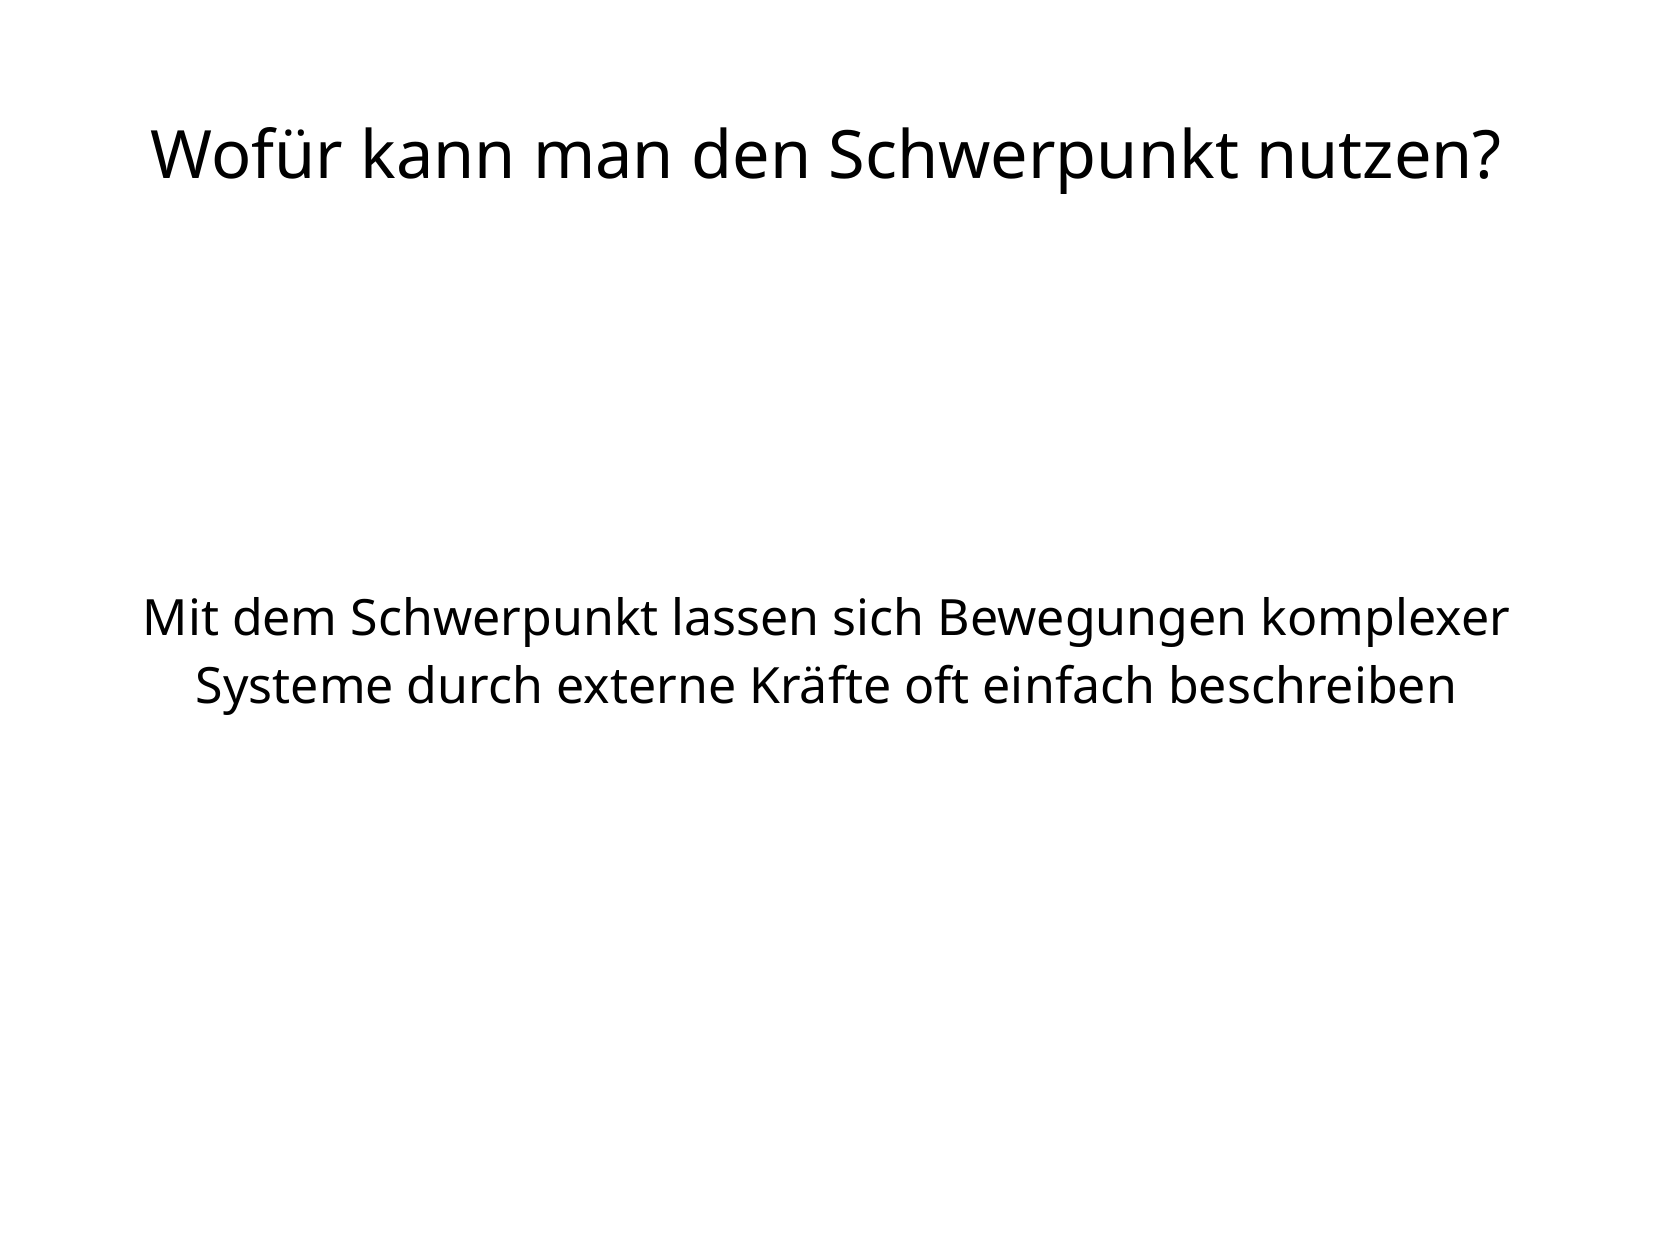

# Wofür kann man den Schwerpunkt nutzen?
Mit dem Schwerpunkt lassen sich Bewegungen komplexer Systeme durch externe Kräfte oft einfach beschreiben